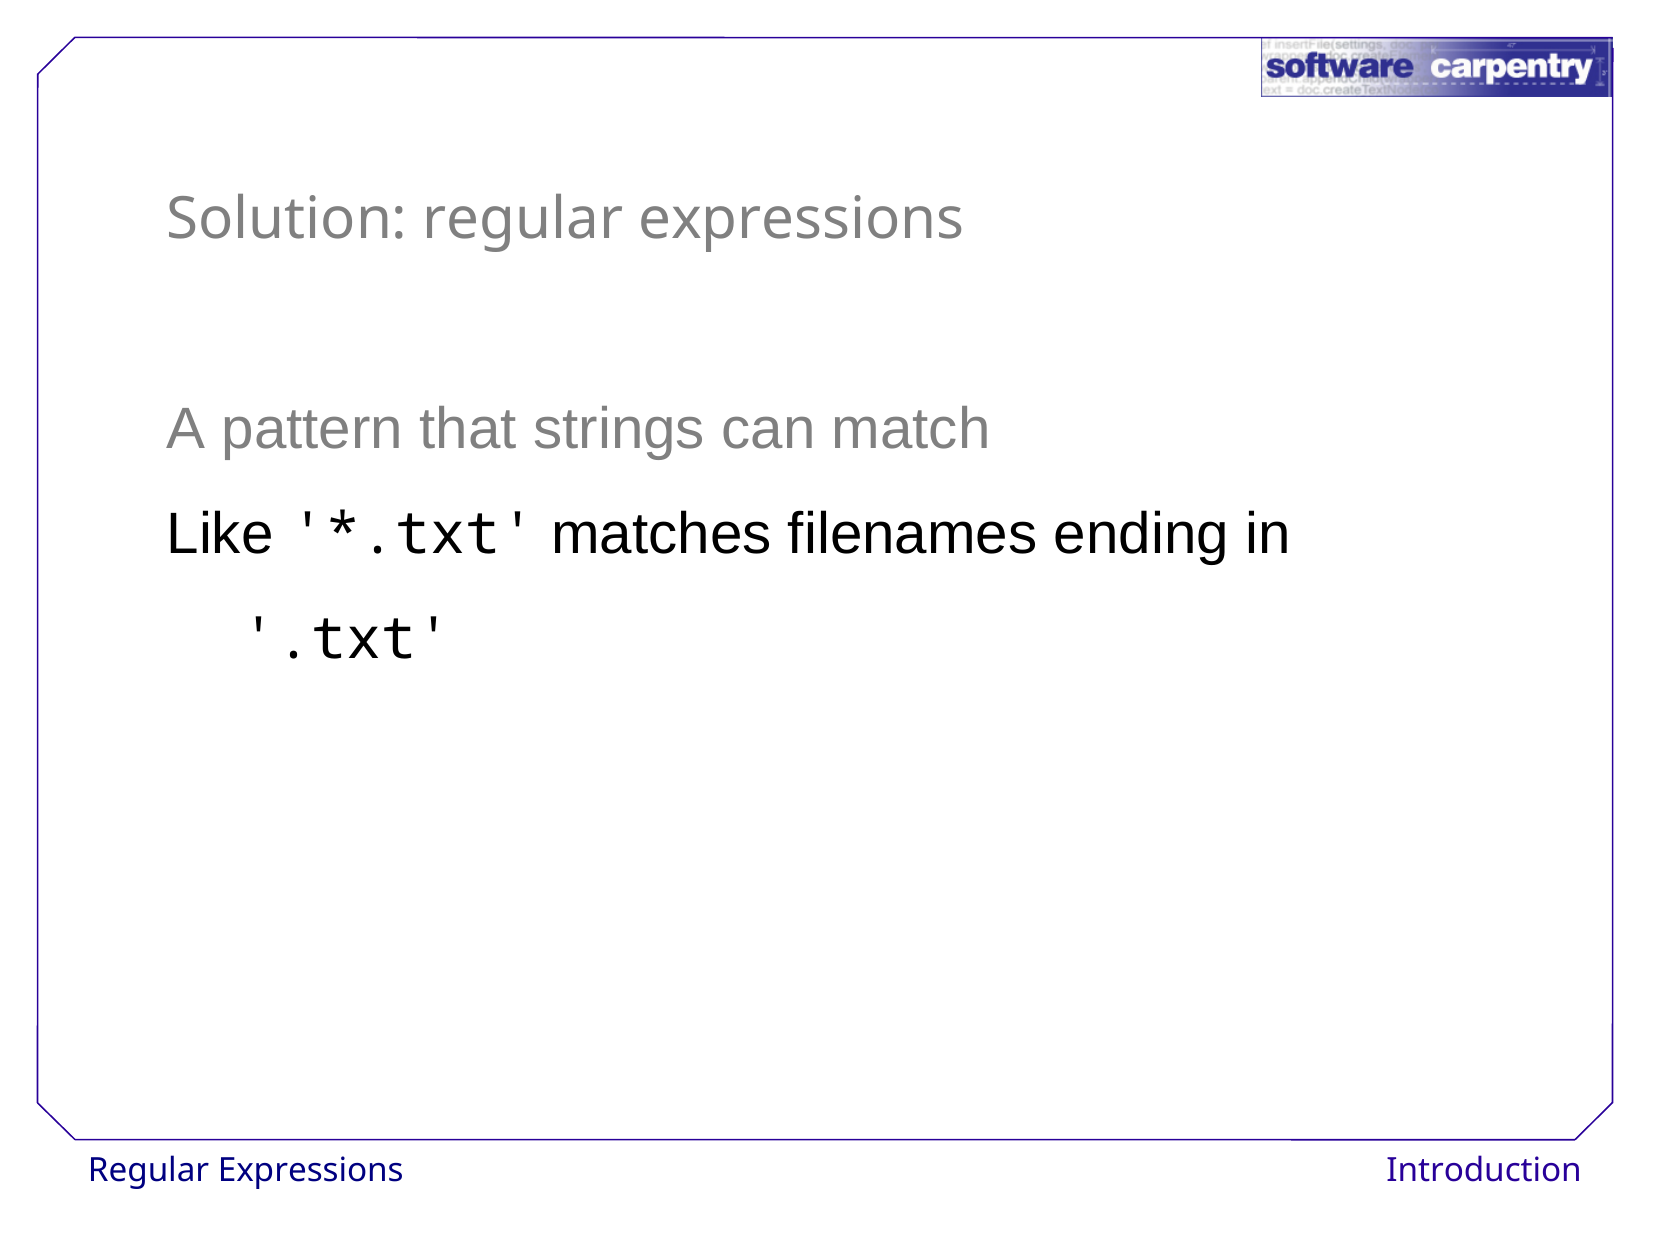

Solution: regular expressions
A pattern that strings can match
Like '*.txt' matches filenames ending in '.txt'